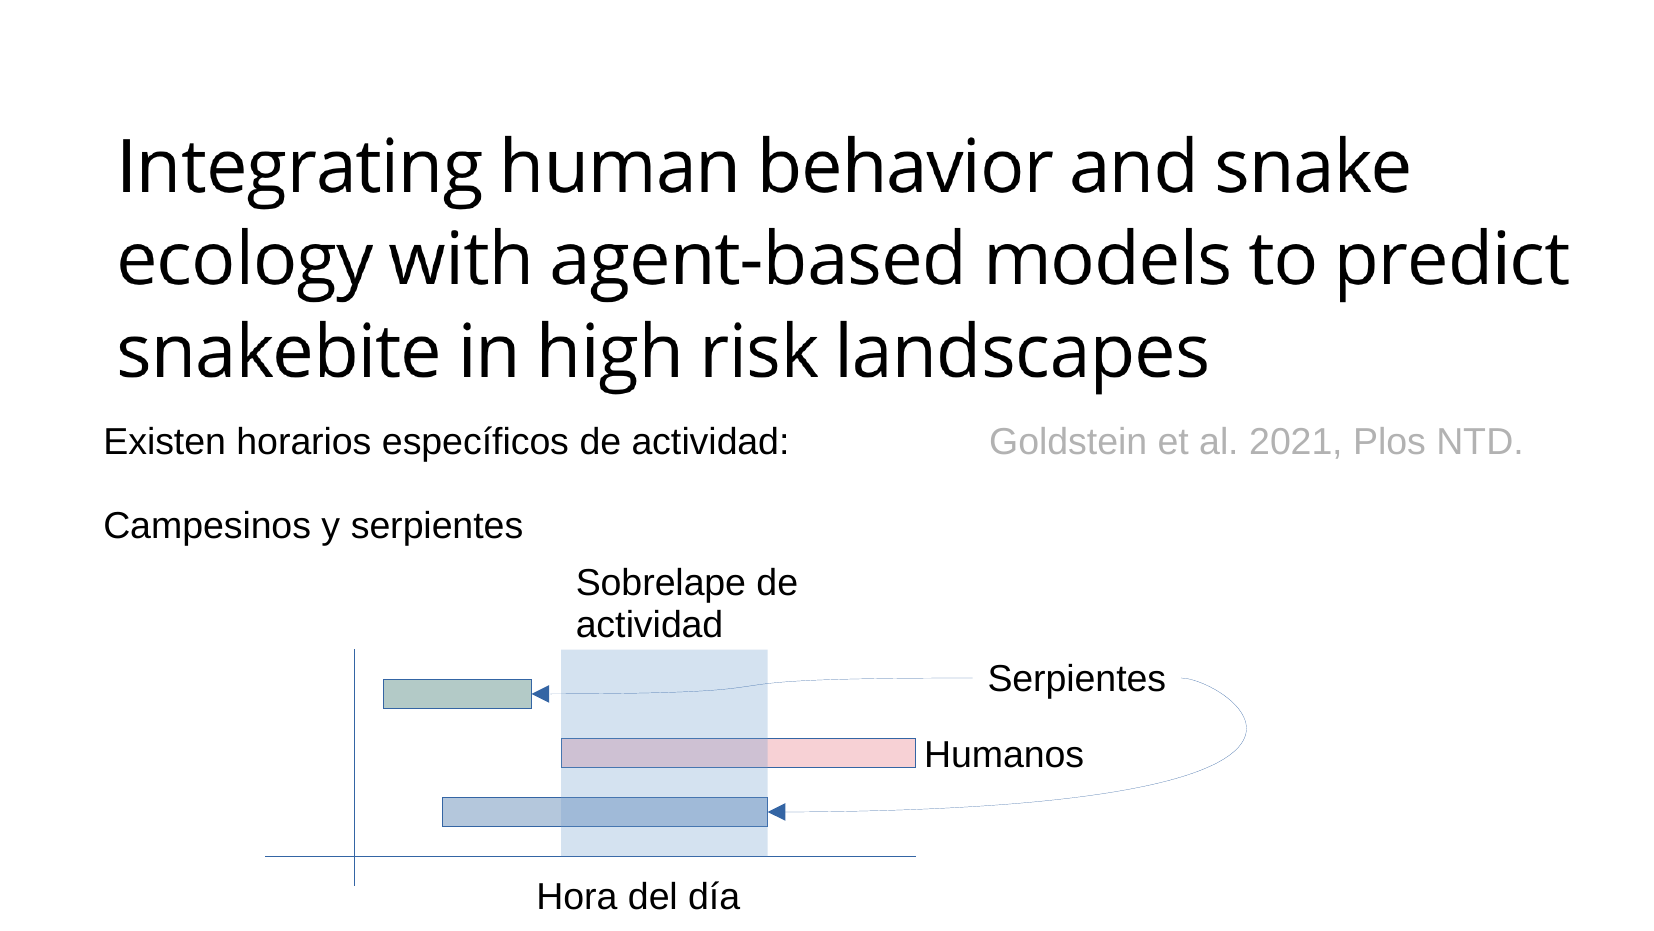

Existen horarios específicos de actividad:
Campesinos y serpientes
Goldstein et al. 2021, Plos NTD.
Sobrelape de actividad
Serpientes
Humanos
Hora del día